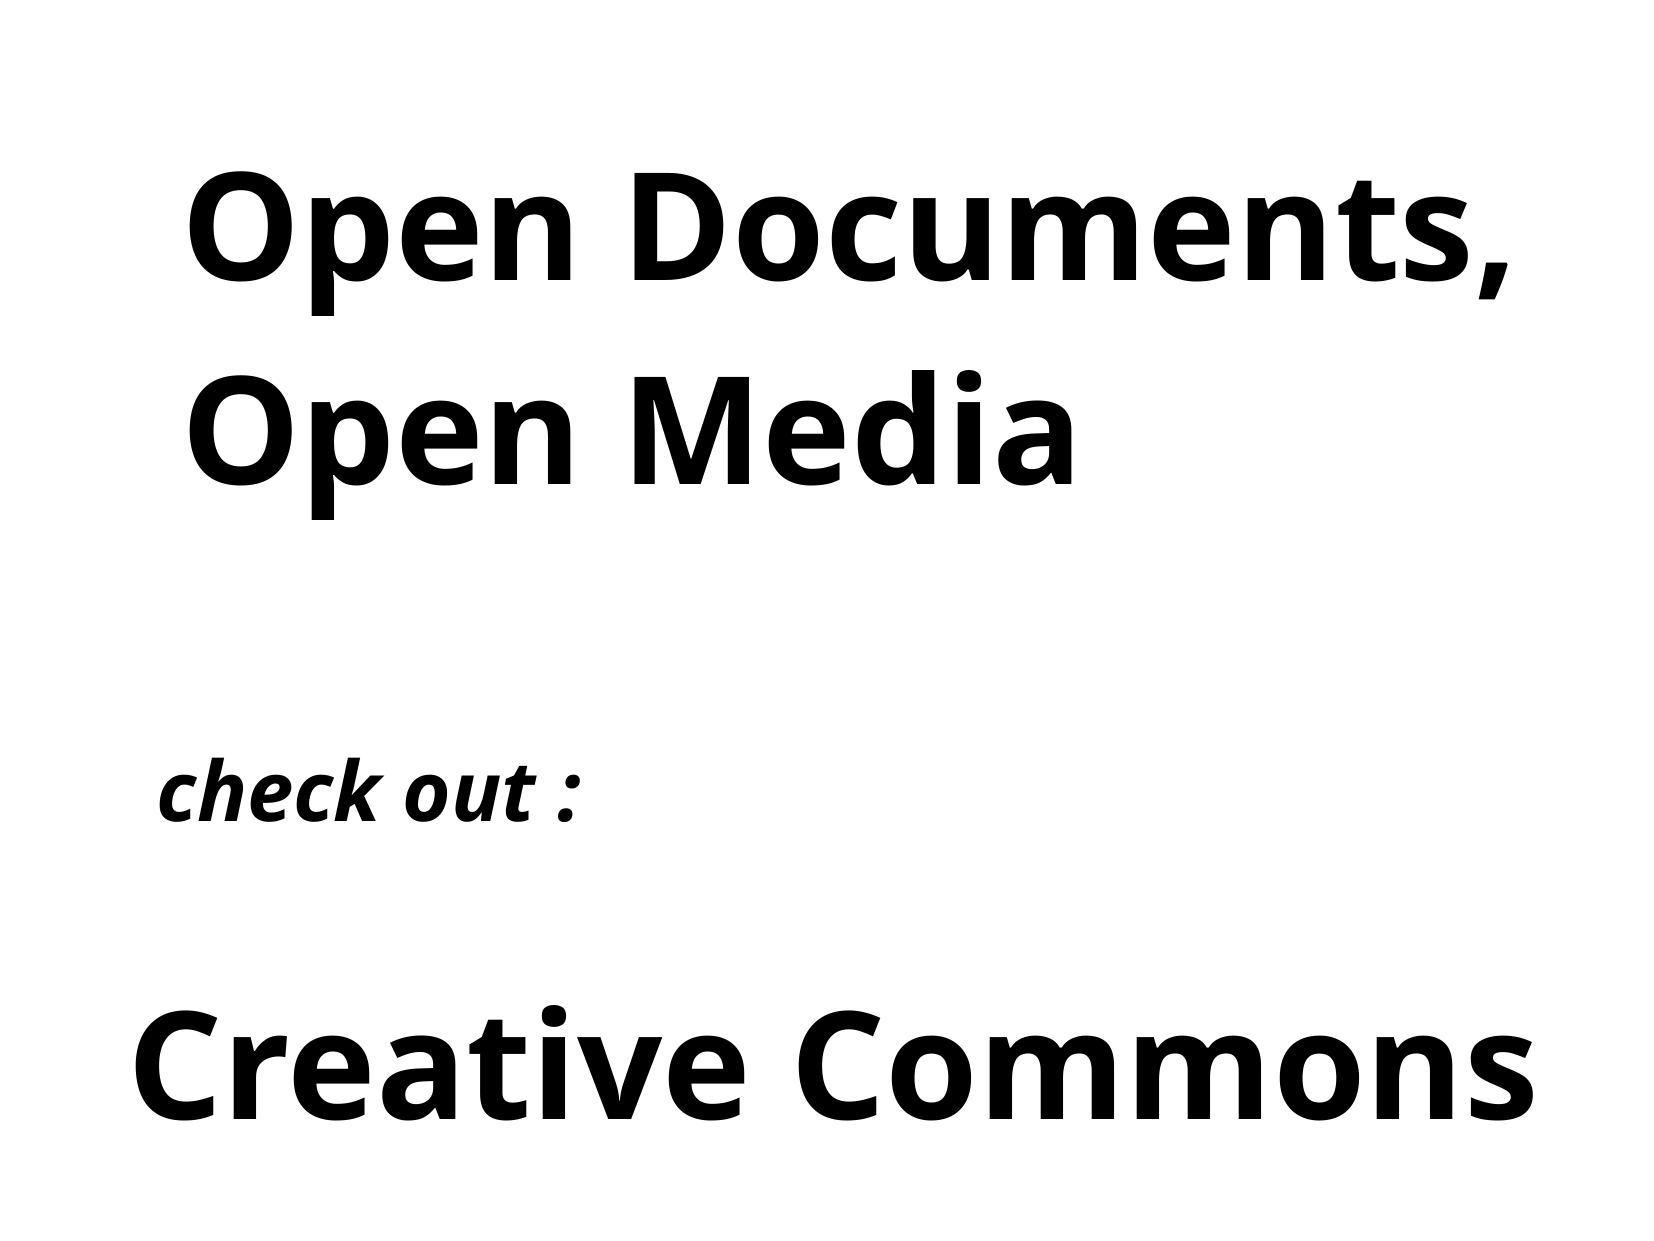

Open Documents,
Open Media
check out :
Creative Commons